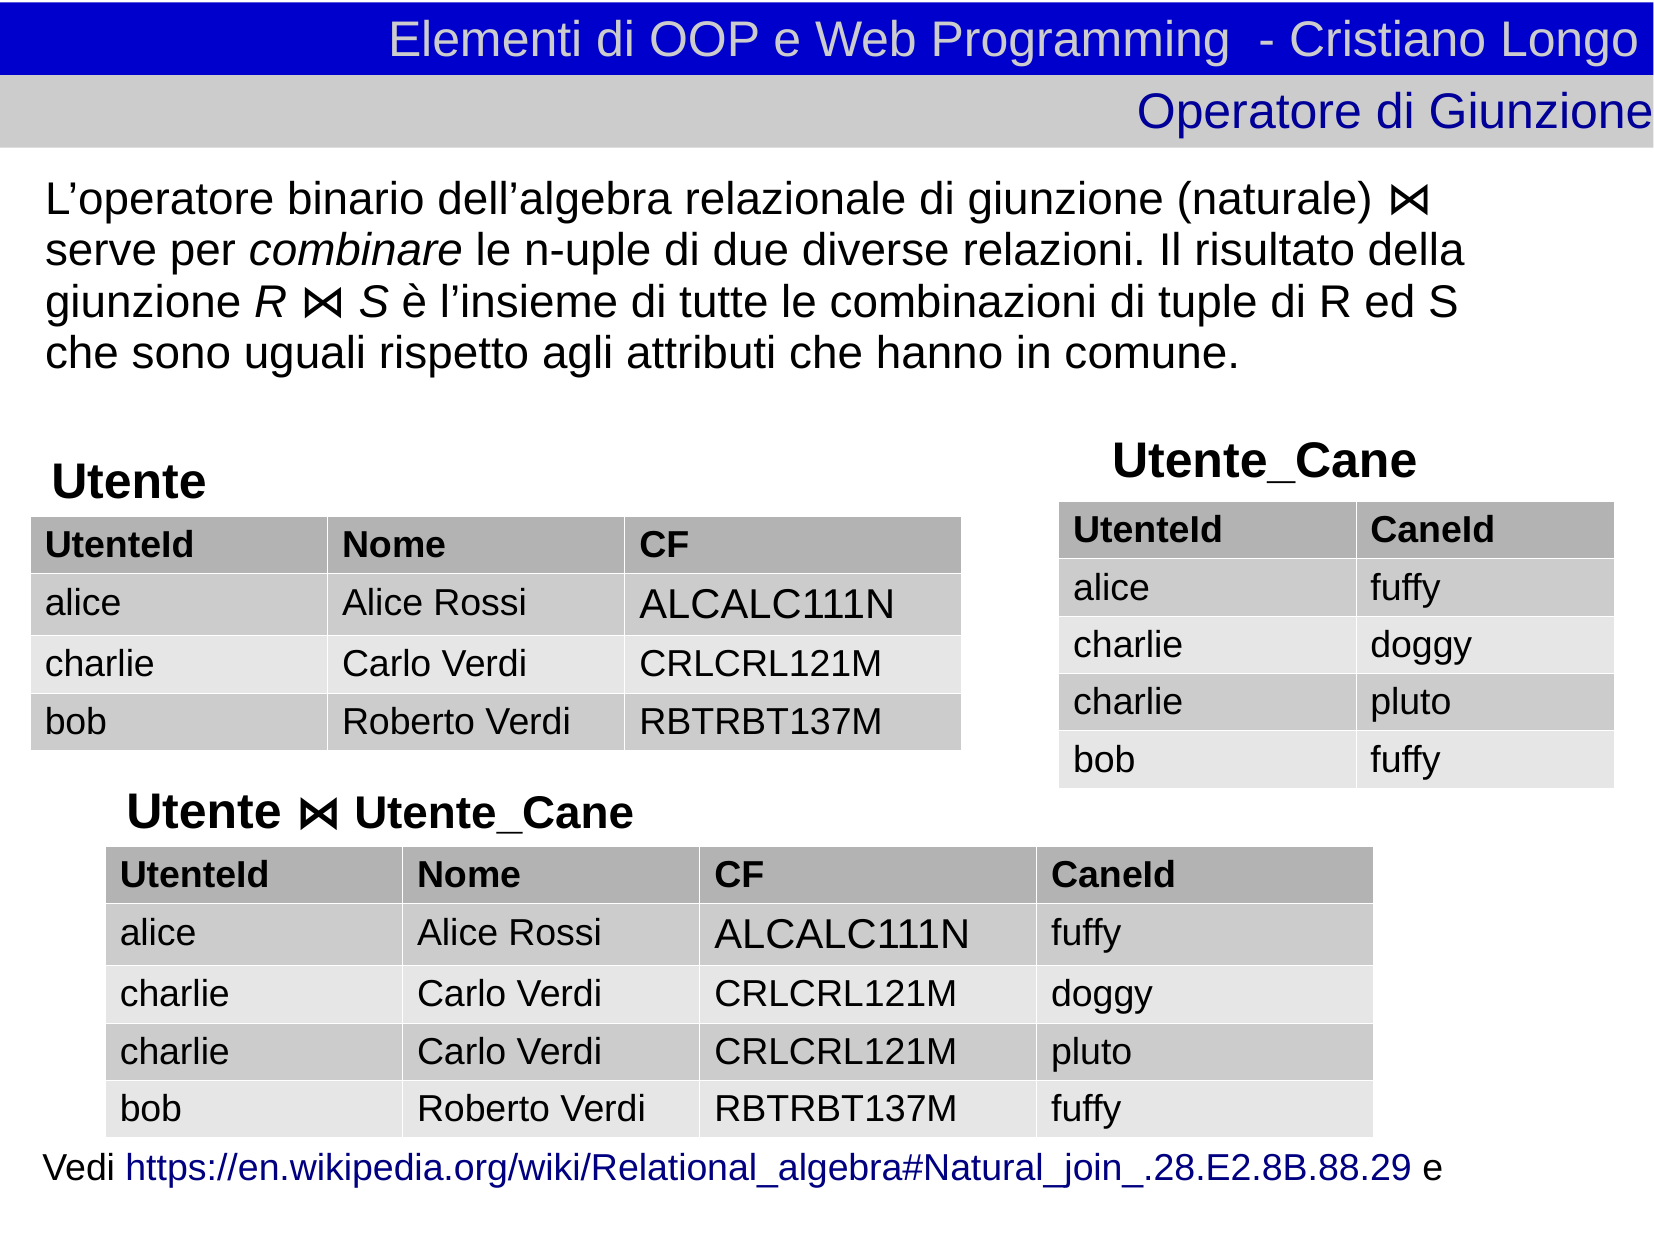

# Elementi di OOP e Web Programming - Cristiano Longo
Operatore di Giunzione
L’operatore binario dell’algebra relazionale di giunzione (naturale) ⋈ serve per combinare le n-uple di due diverse relazioni. Il risultato della giunzione R ⋈ S è l’insieme di tutte le combinazioni di tuple di R ed S che sono uguali rispetto agli attributi che hanno in comune.
Utente_Cane
Utente
| UtenteId | CaneId |
| --- | --- |
| alice | fuffy |
| charlie | doggy |
| charlie | pluto |
| bob | fuffy |
| Utente | Cane |
| --- | --- |
| alice | fuffy |
| charlie | doggy |
| charlie | pluto |
| bob | fuffy |
| UtenteId | Nome | CF |
| --- | --- | --- |
| alice | Alice Rossi | ALCALC111N |
| charlie | Carlo Verdi | CRLCRL121M |
| bob | Roberto Verdi | RBTRBT137M |
Utente ⋈ Utente_Cane
| UtenteId | Nome | CF | CaneId |
| --- | --- | --- | --- |
| alice | Alice Rossi | ALCALC111N | fuffy |
| charlie | Carlo Verdi | CRLCRL121M | doggy |
| charlie | Carlo Verdi | CRLCRL121M | pluto |
| bob | Roberto Verdi | RBTRBT137M | fuffy |
Vedi https://en.wikipedia.org/wiki/Relational_algebra#Natural_join_.28.E2.8B.88.29 e